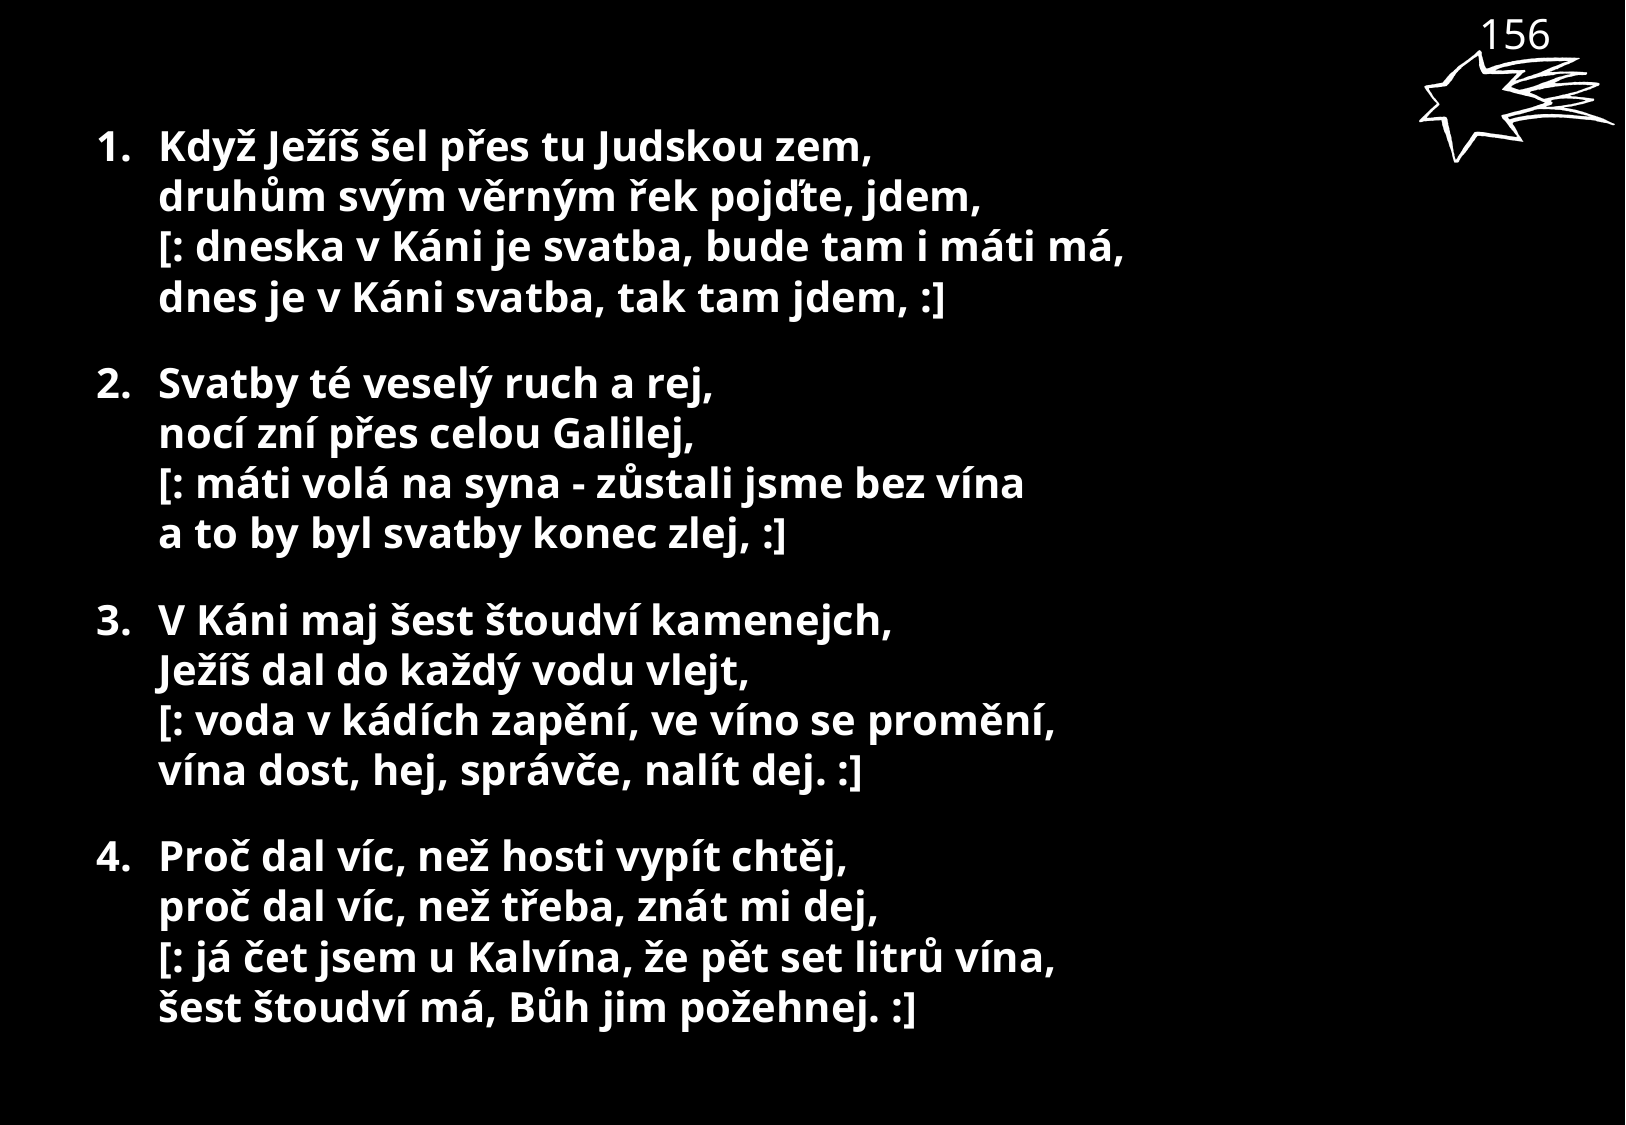

156
# Když Ježíš šel přes tu Judskou zem, druhům svým věrným řek pojďte, jdem, [: dneska v Káni je svatba, bude tam i máti má, dnes je v Káni svatba, tak tam jdem, :]
Svatby té veselý ruch a rej,
nocí zní přes celou Galilej,
[: máti volá na syna - zůstali jsme bez vína
a to by byl svatby konec zlej, :]
V Káni maj šest štoudví kamenejch,
Ježíš dal do každý vodu vlejt,
[: voda v kádích zapění, ve víno se promění,
vína dost, hej, správče, nalít dej. :]
Proč dal víc, než hosti vypít chtěj,
proč dal víc, než třeba, znát mi dej,
[: já čet jsem u Kalvína, že pět set litrů vína,
šest štoudví má, Bůh jim požehnej. :]